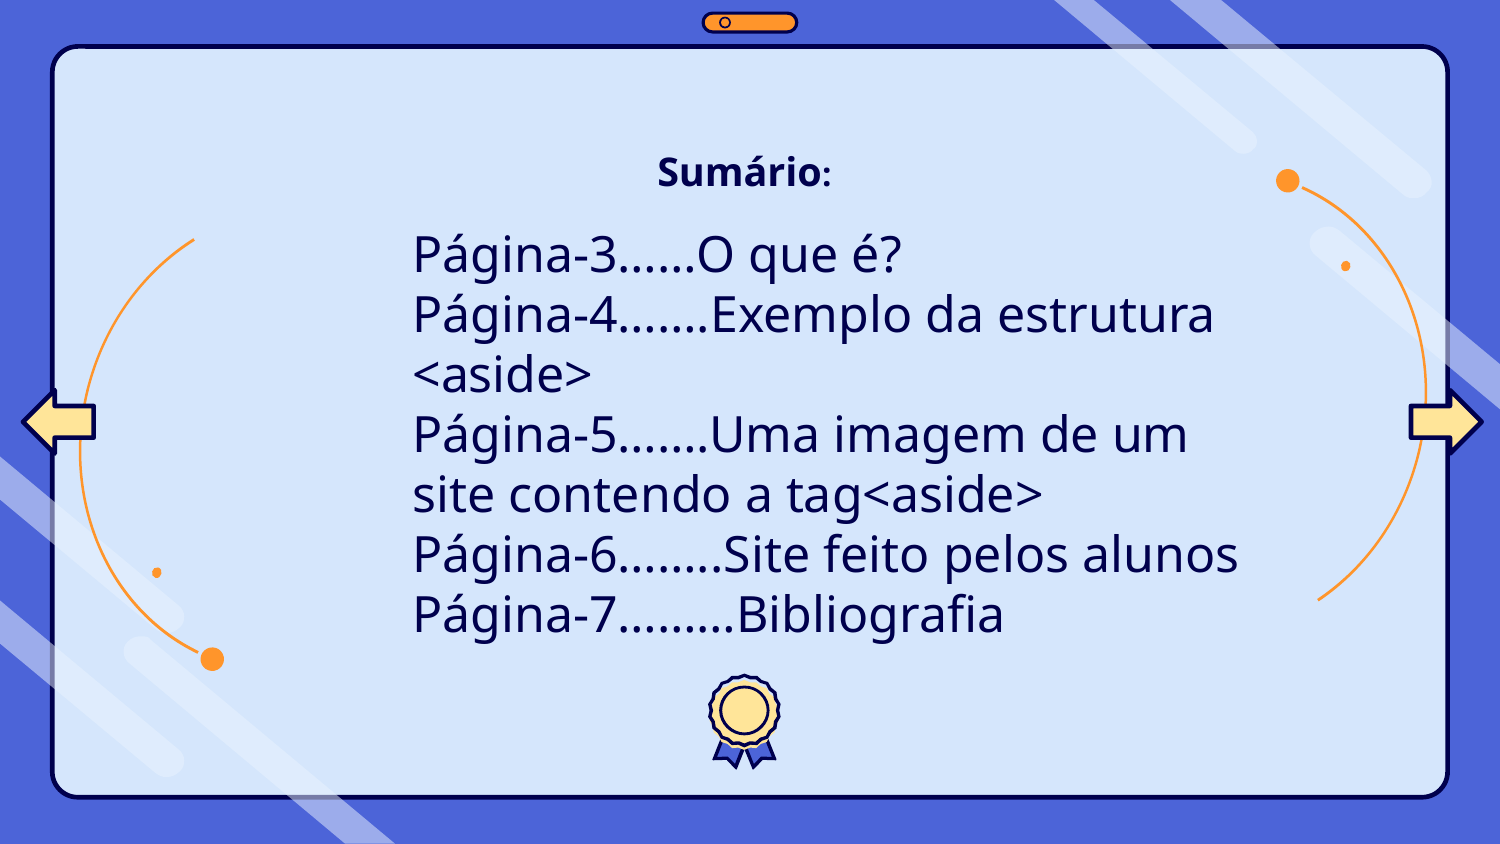

Sumário:
# Página-3……O que é?
Página-4…….Exemplo da estrutura <aside>
Página-5…….Uma imagem de um site contendo a tag<aside>
Página-6……..Site feito pelos alunos
Página-7………Bibliografia